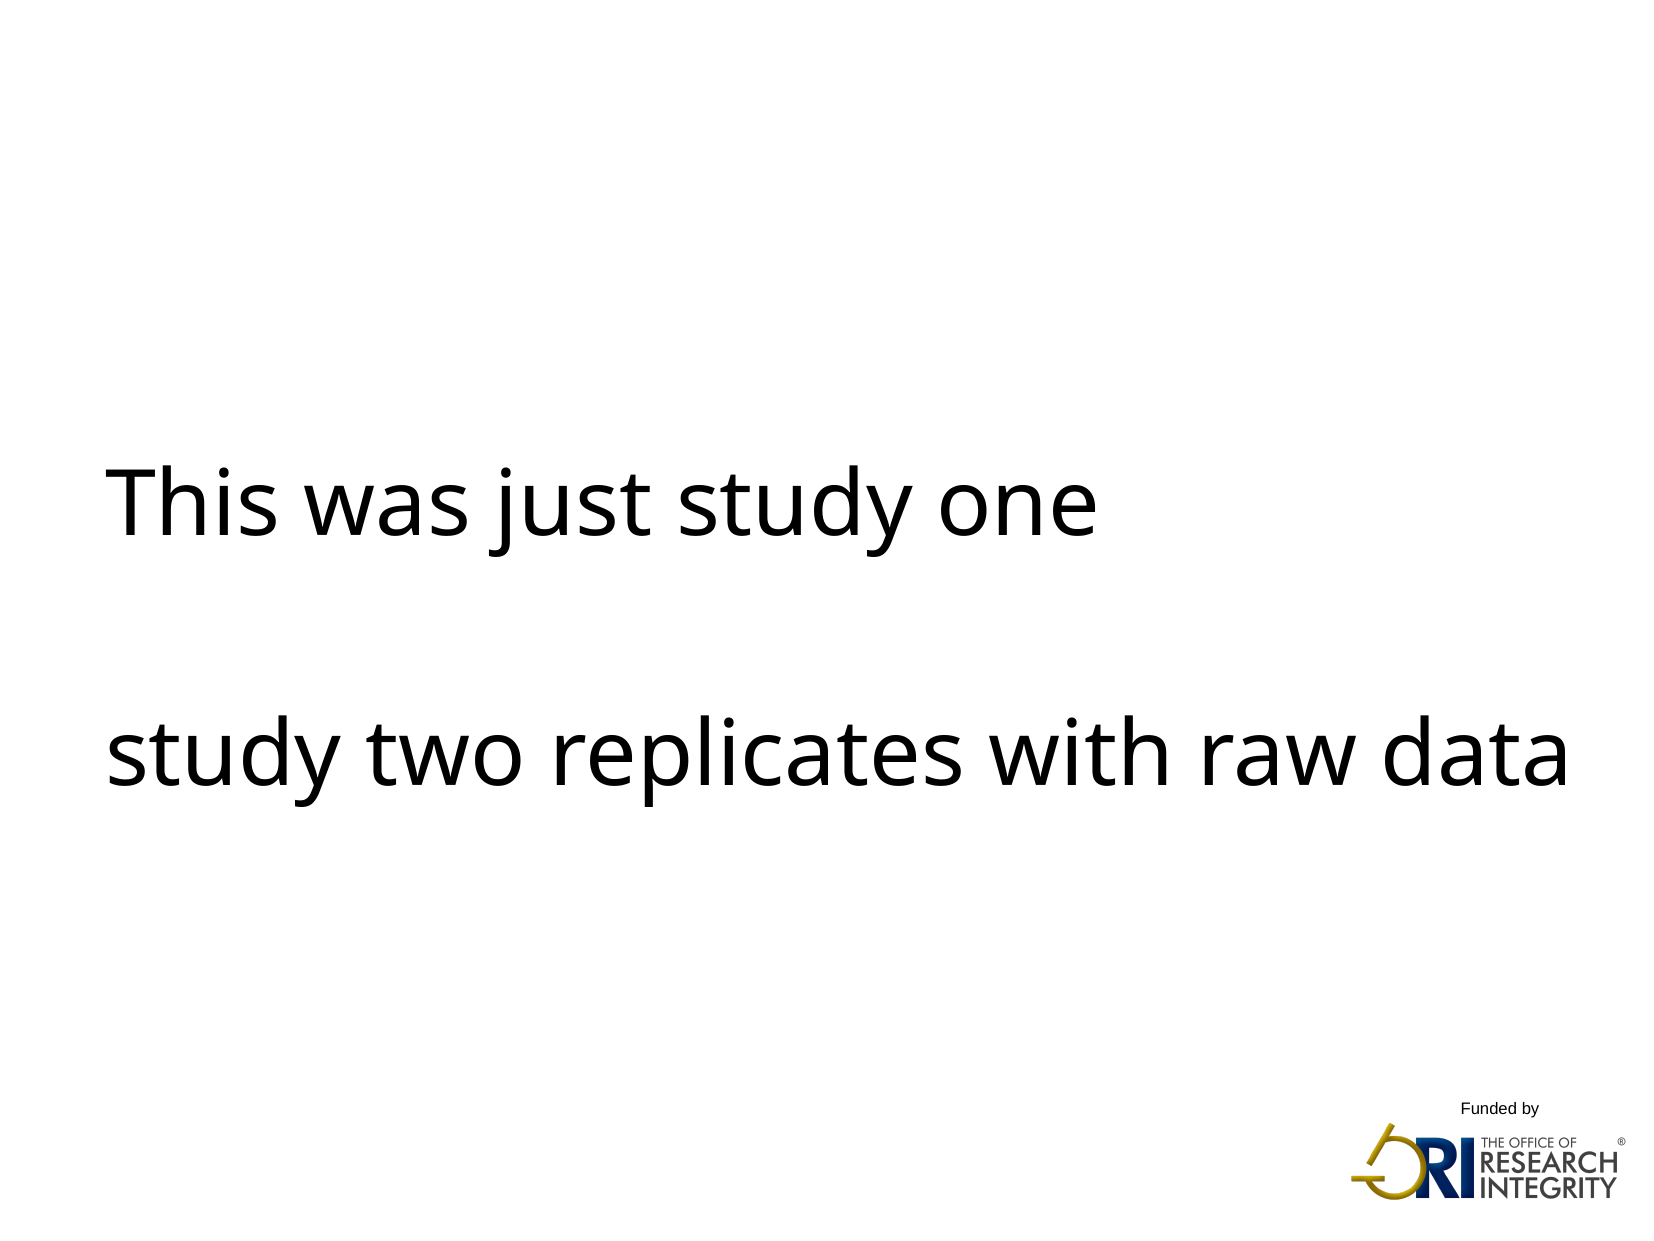

# This was just study one study two replicates with raw data
Funded by